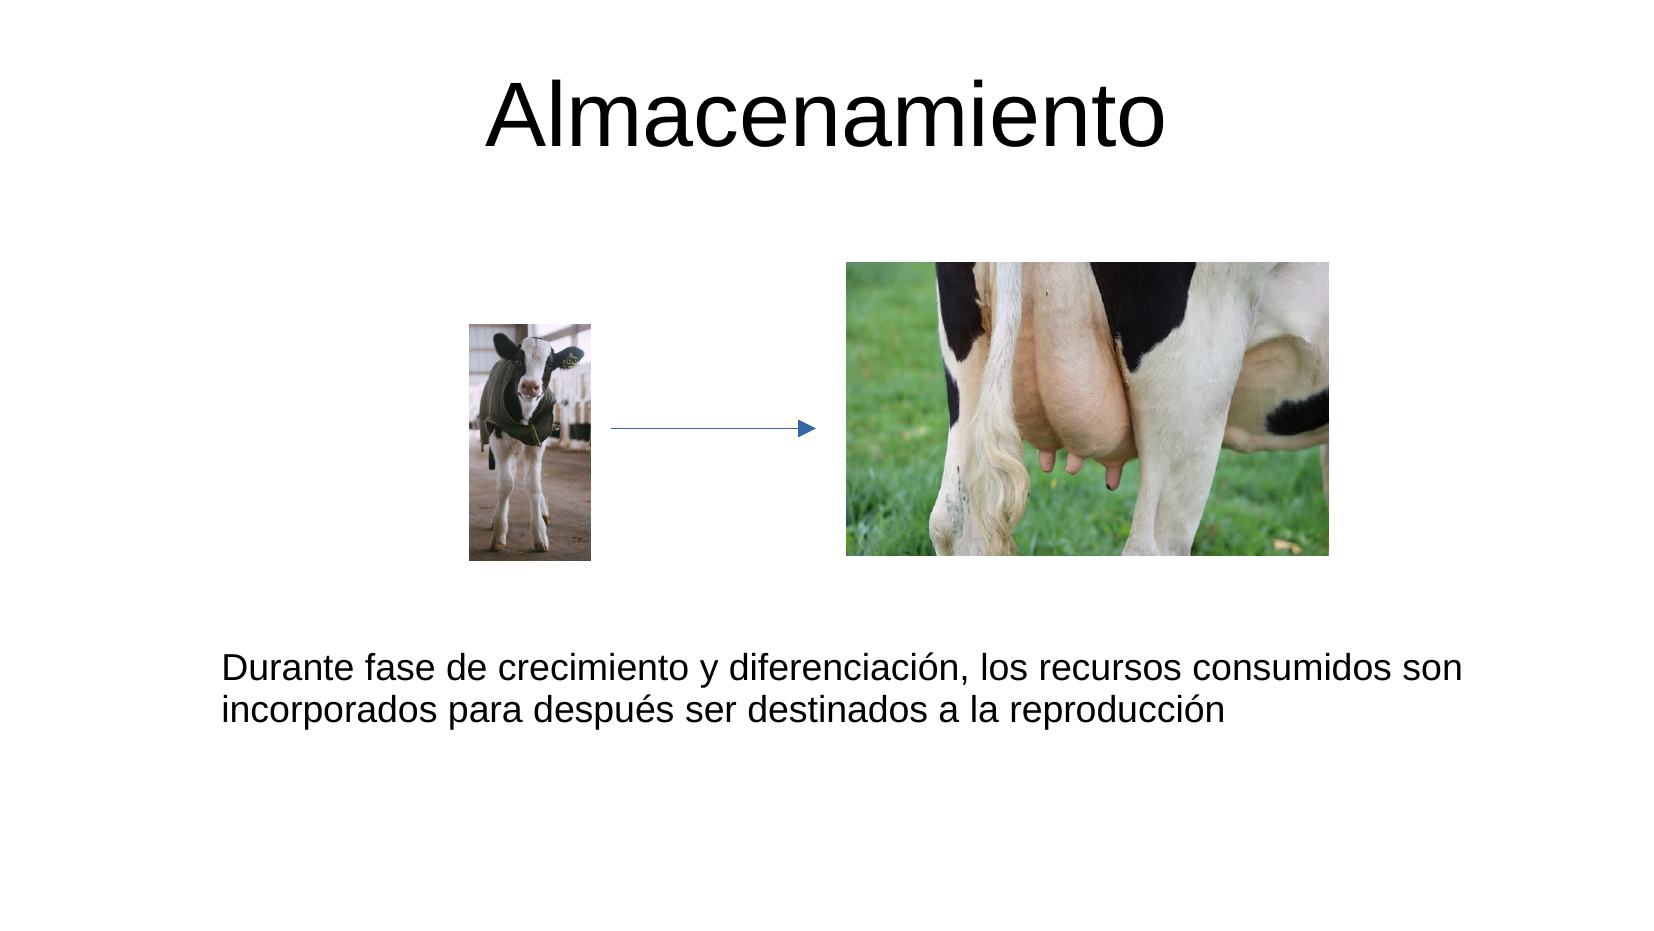

# Almacenamiento
Durante fase de crecimiento y diferenciación, los recursos consumidos son incorporados para después ser destinados a la reproducción